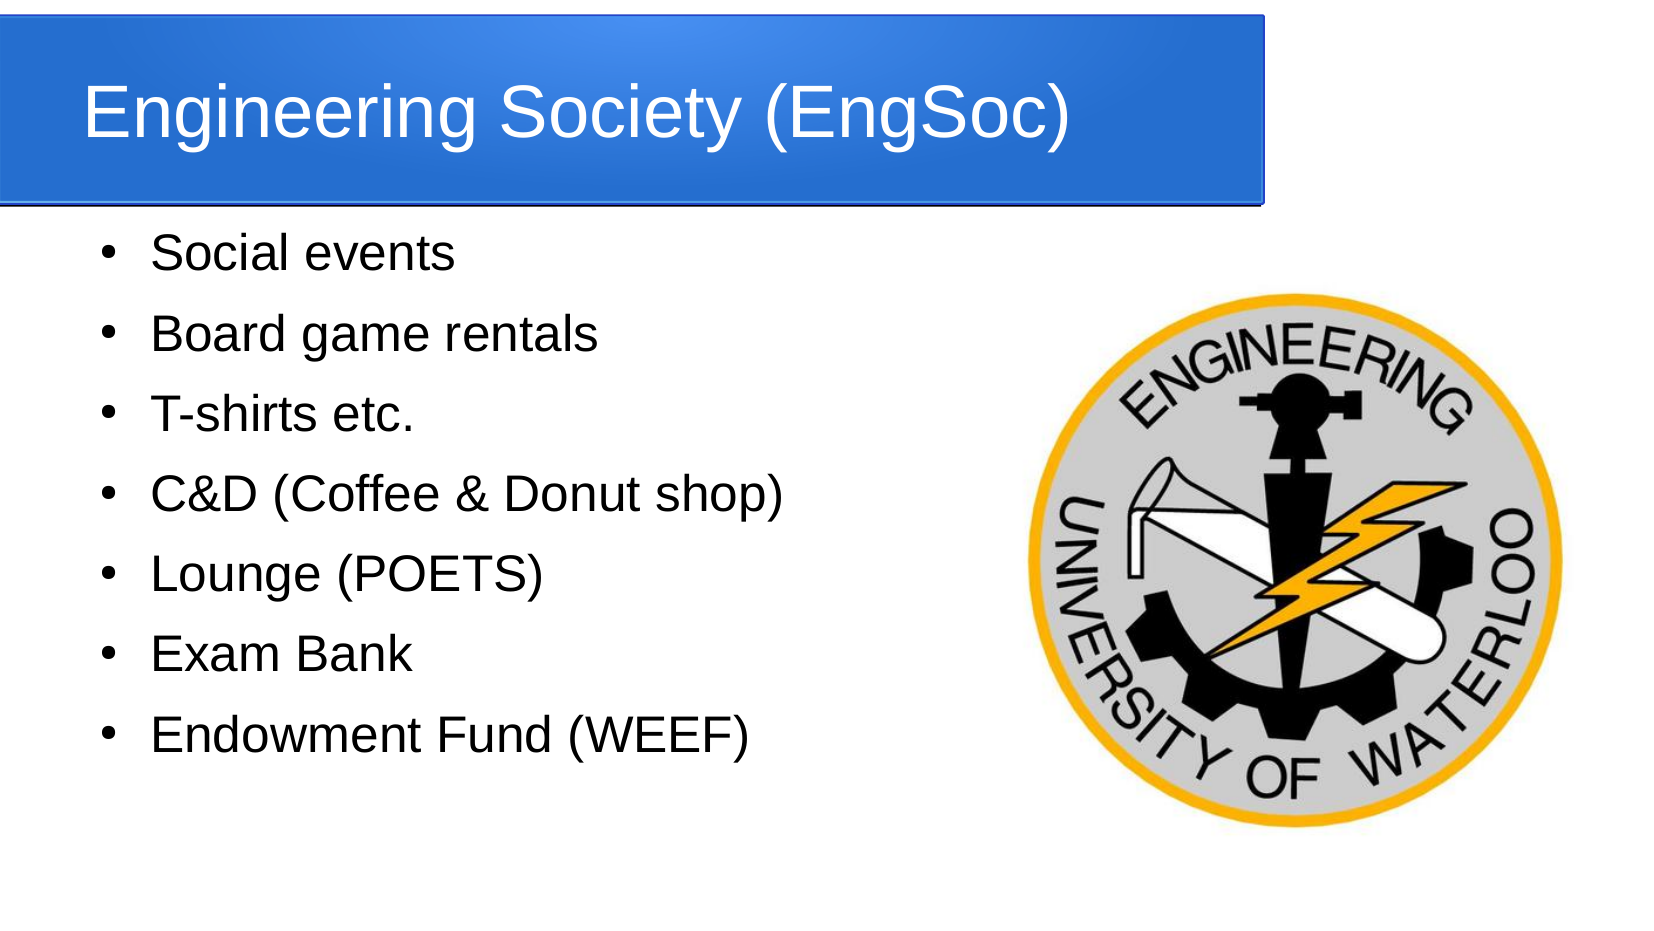

# Engineering Society (EngSoc)
Social events
Board game rentals
T-shirts etc.
C&D (Coffee & Donut shop)
Lounge (POETS)
Exam Bank
Endowment Fund (WEEF)